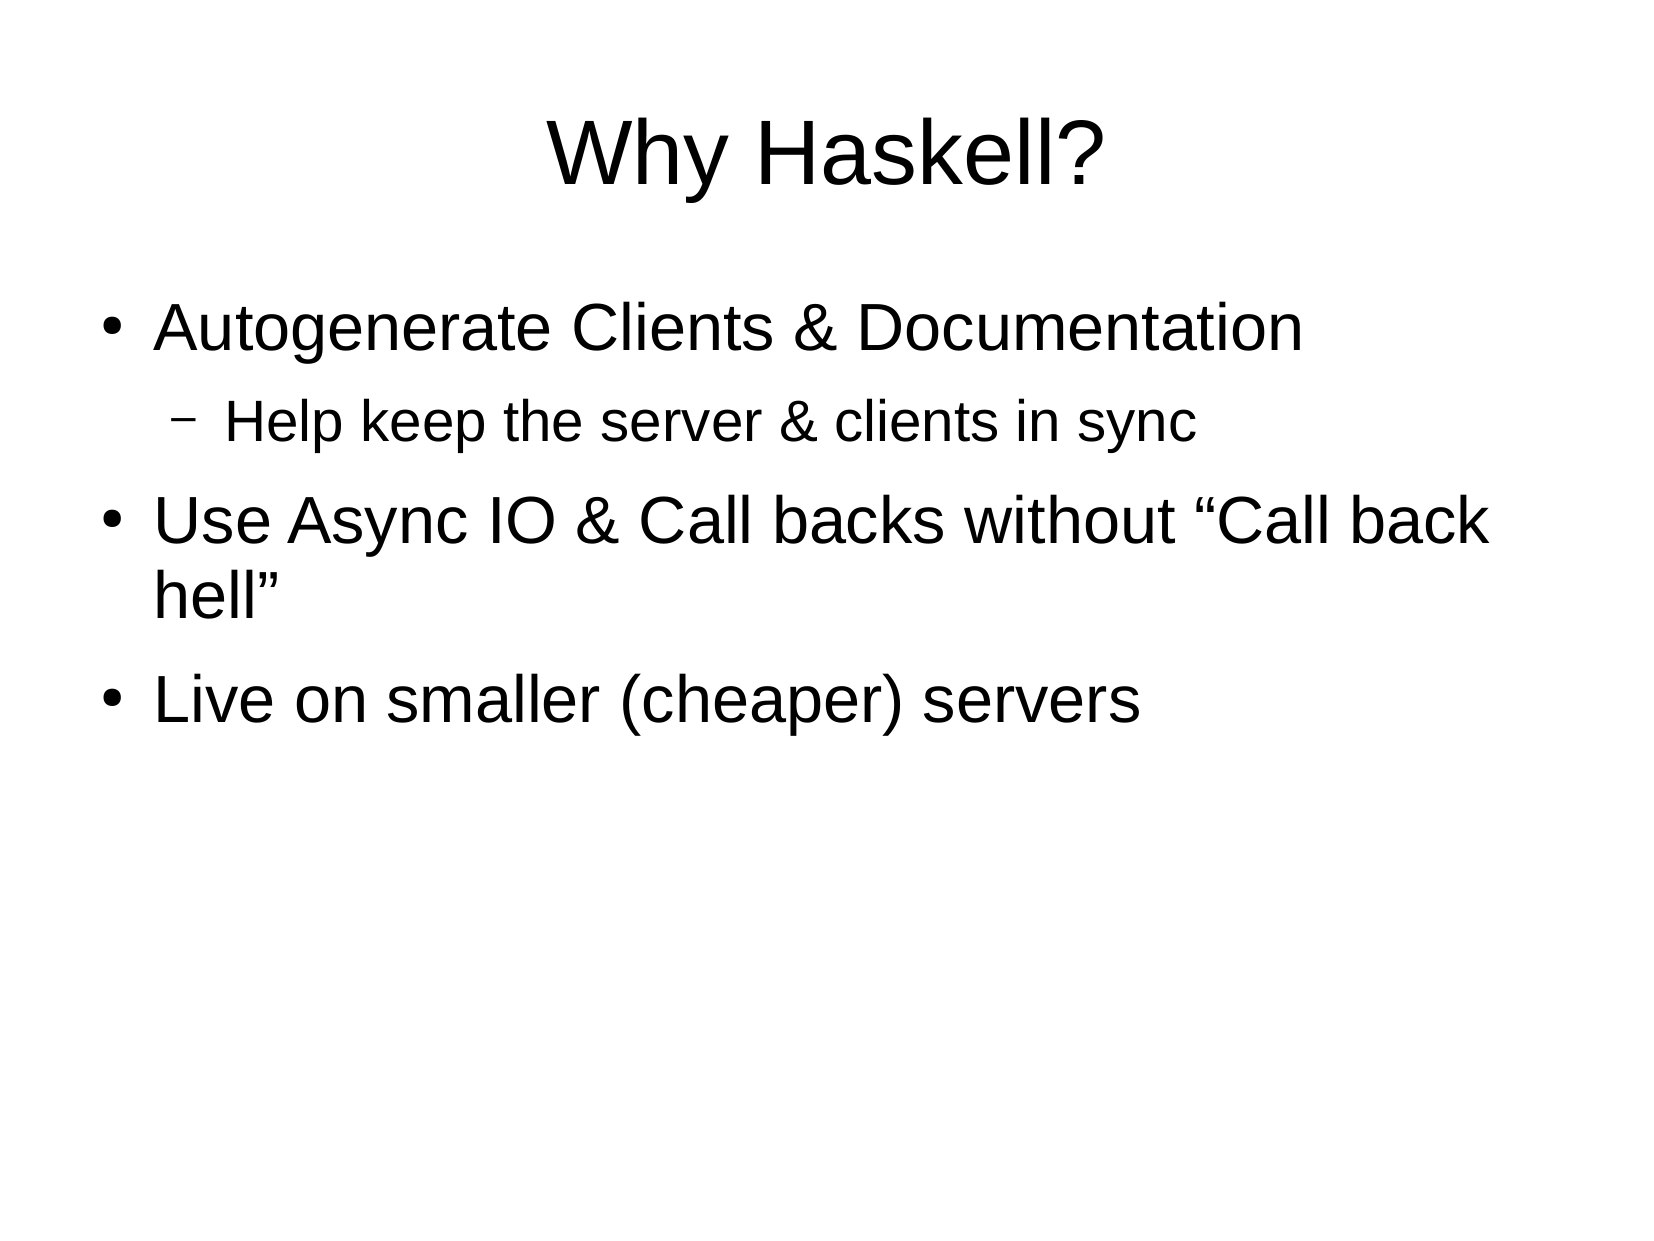

# Why Haskell?
Autogenerate Clients & Documentation
Help keep the server & clients in sync
Use Async IO & Call backs without “Call back hell”
Live on smaller (cheaper) servers